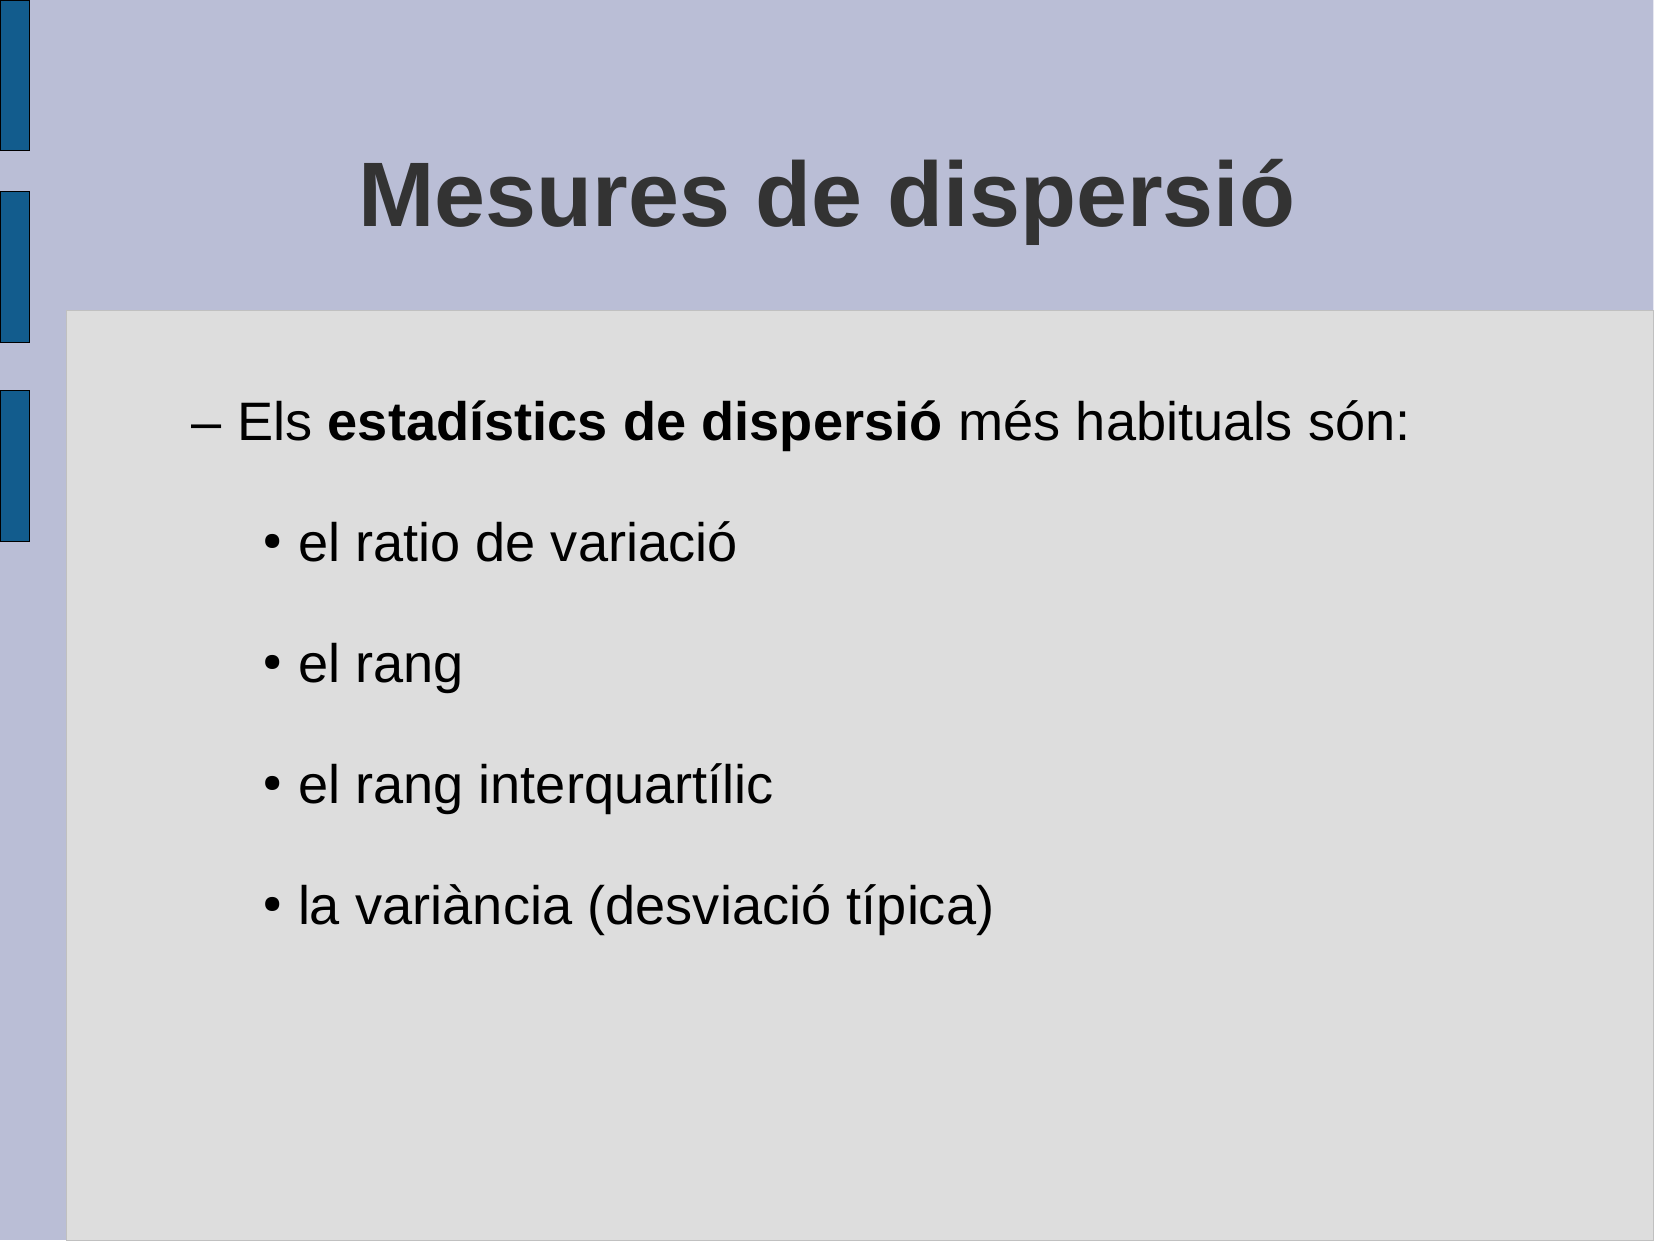

# Mesures de dispersió
– Els estadístics de dispersió més habituals són:
el ratio de variació
el rang
el rang interquartílic
la variància (desviació típica)